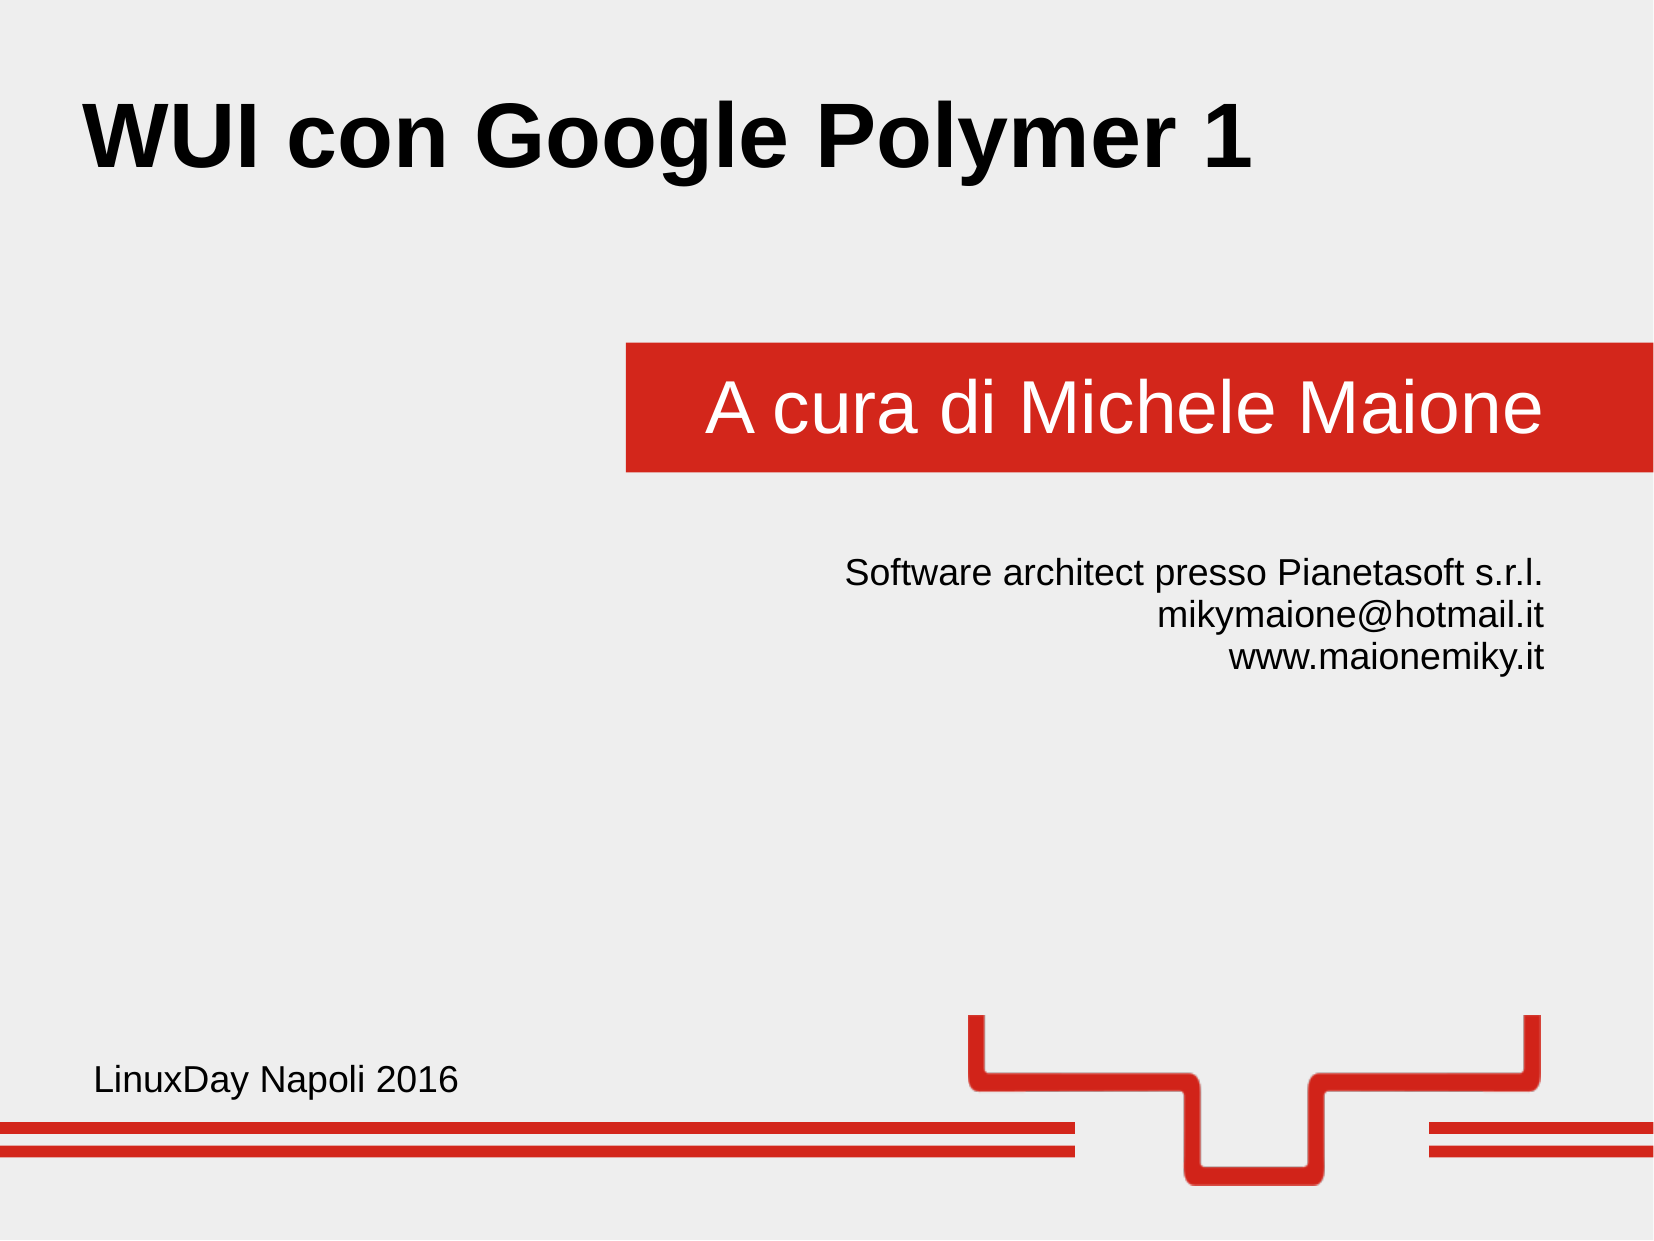

# WUI con Google Polymer 1
A cura di Michele Maione
Software architect presso Pianetasoft s.r.l.
mikymaione@hotmail.it
www.maionemiky.it
LinuxDay Napoli 2016